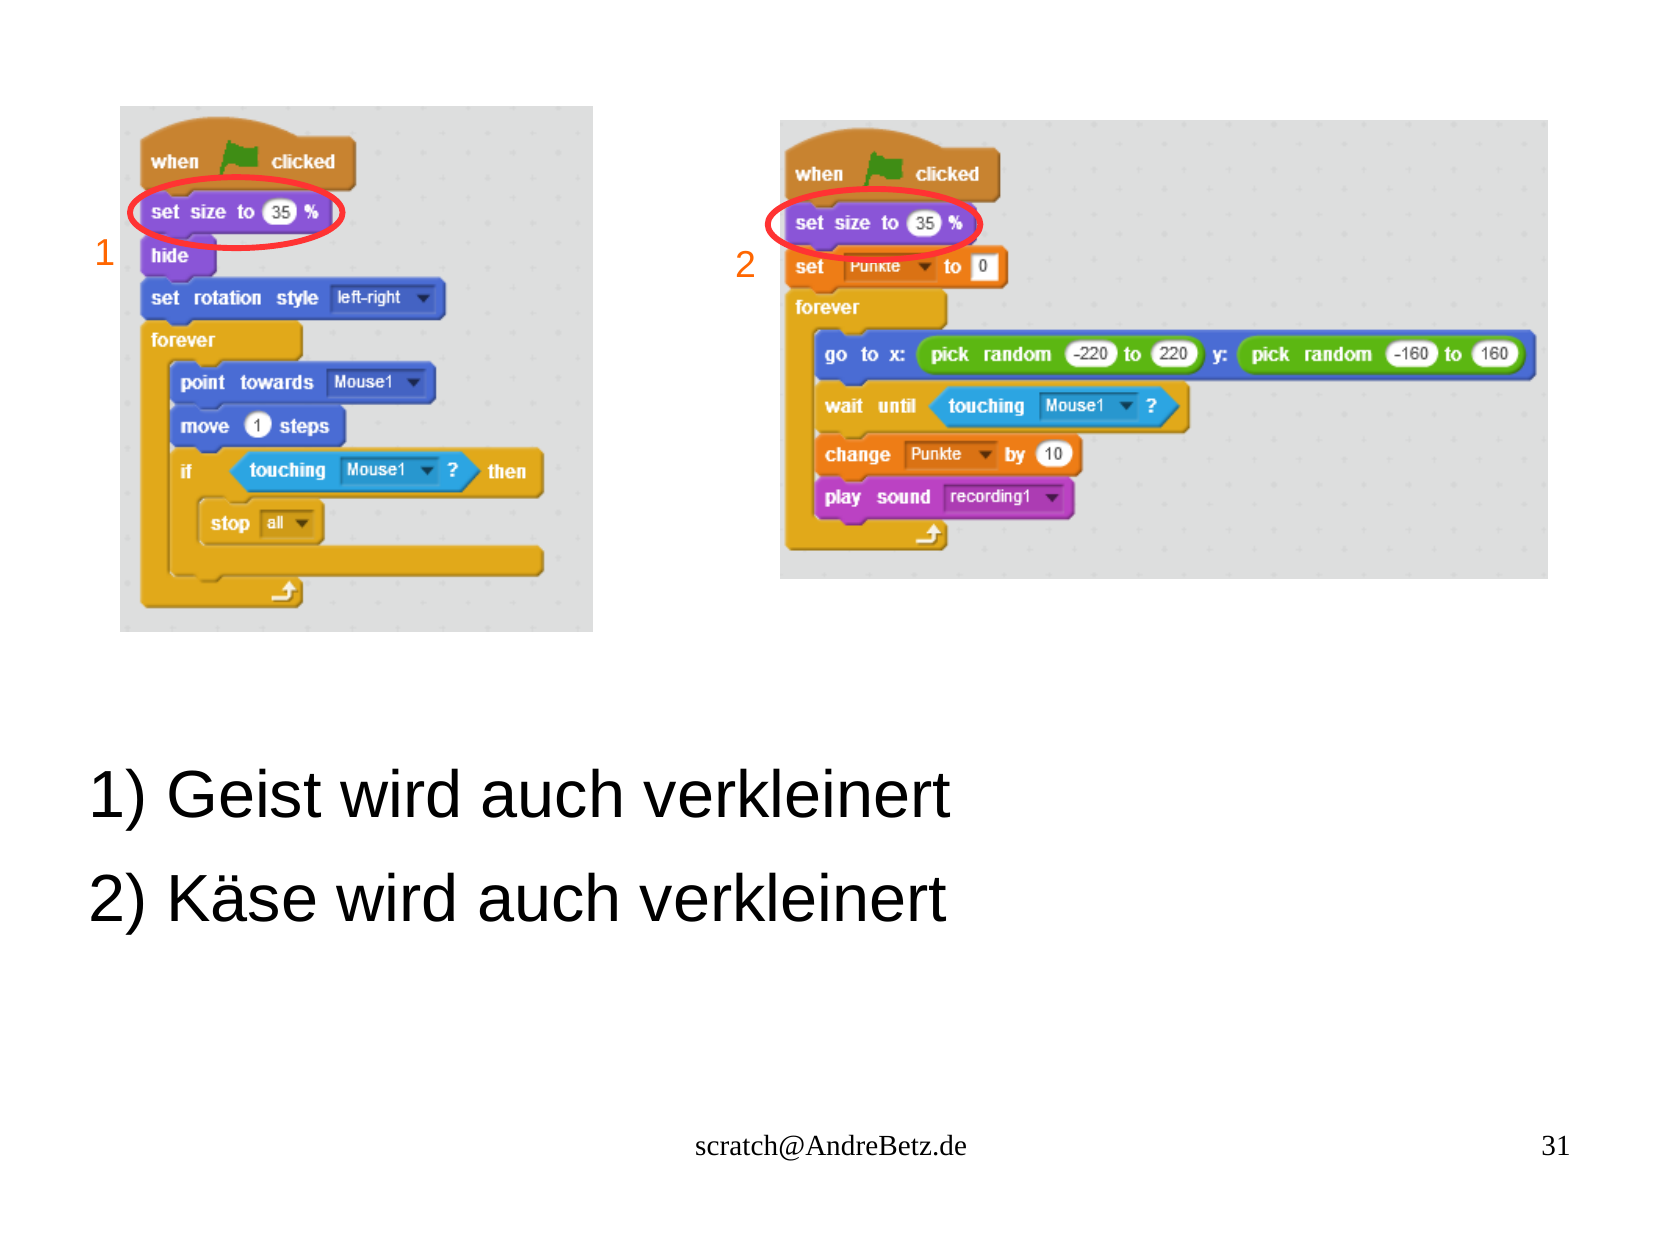

1
2
# Geist wird auch verkleinert
 Käse wird auch verkleinert
 scratch@AndreBetz.de
31